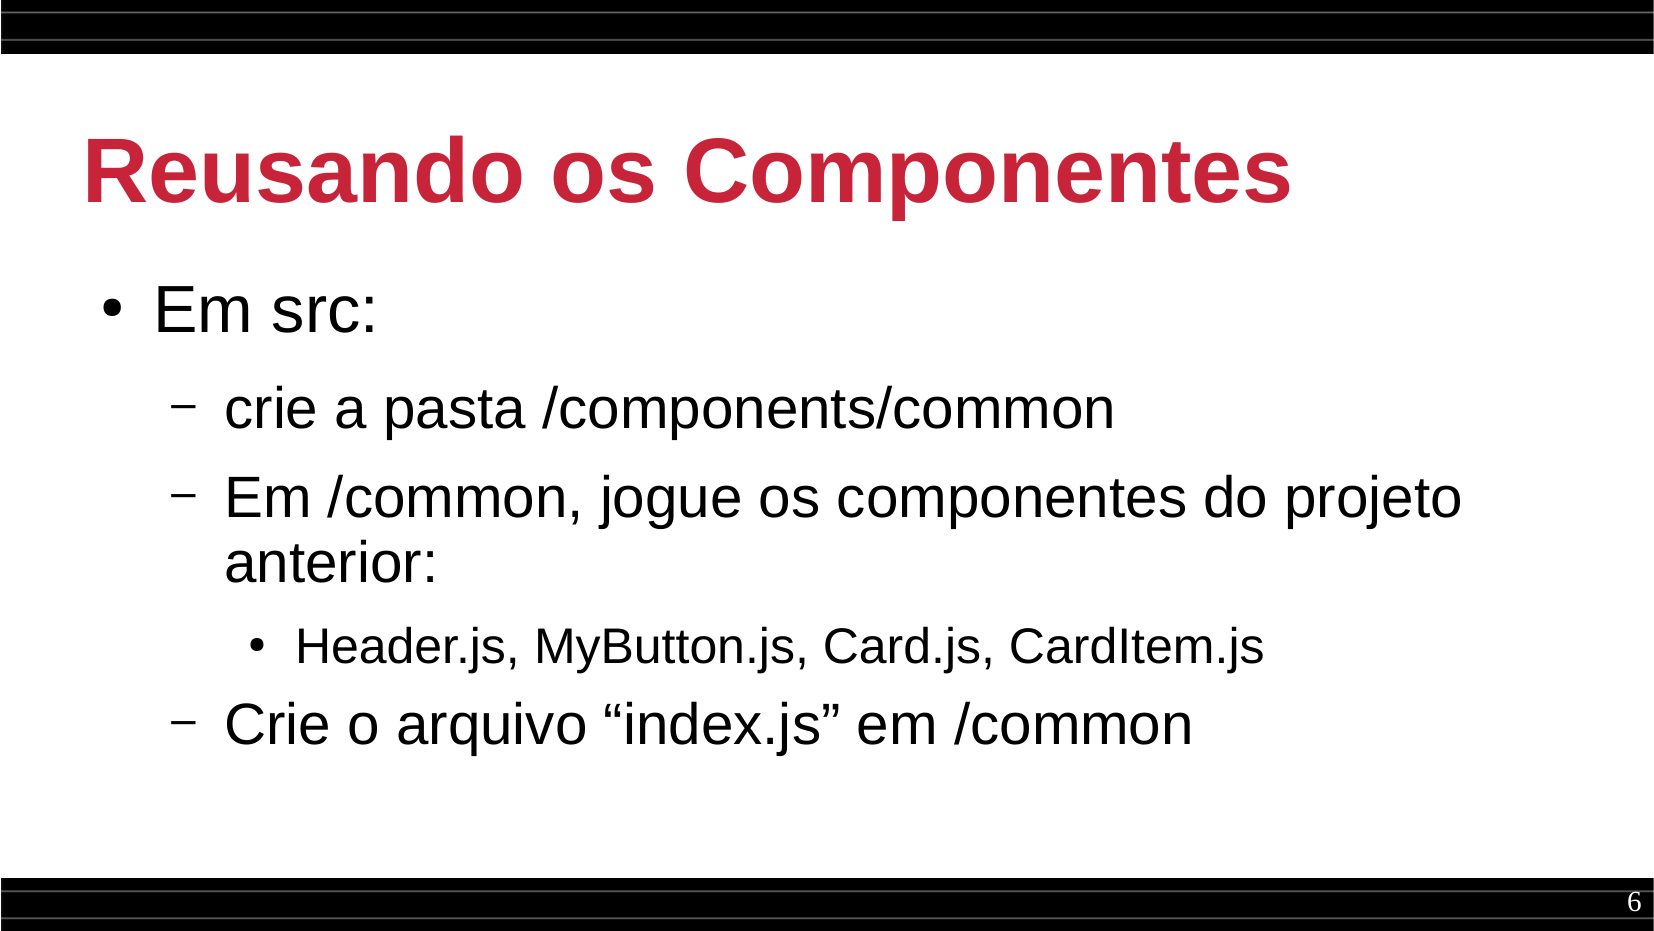

# Reusando os Componentes
Em src:
crie a pasta /components/common
Em /common, jogue os componentes do projeto anterior:
Header.js, MyButton.js, Card.js, CardItem.js
Crie o arquivo “index.js” em /common